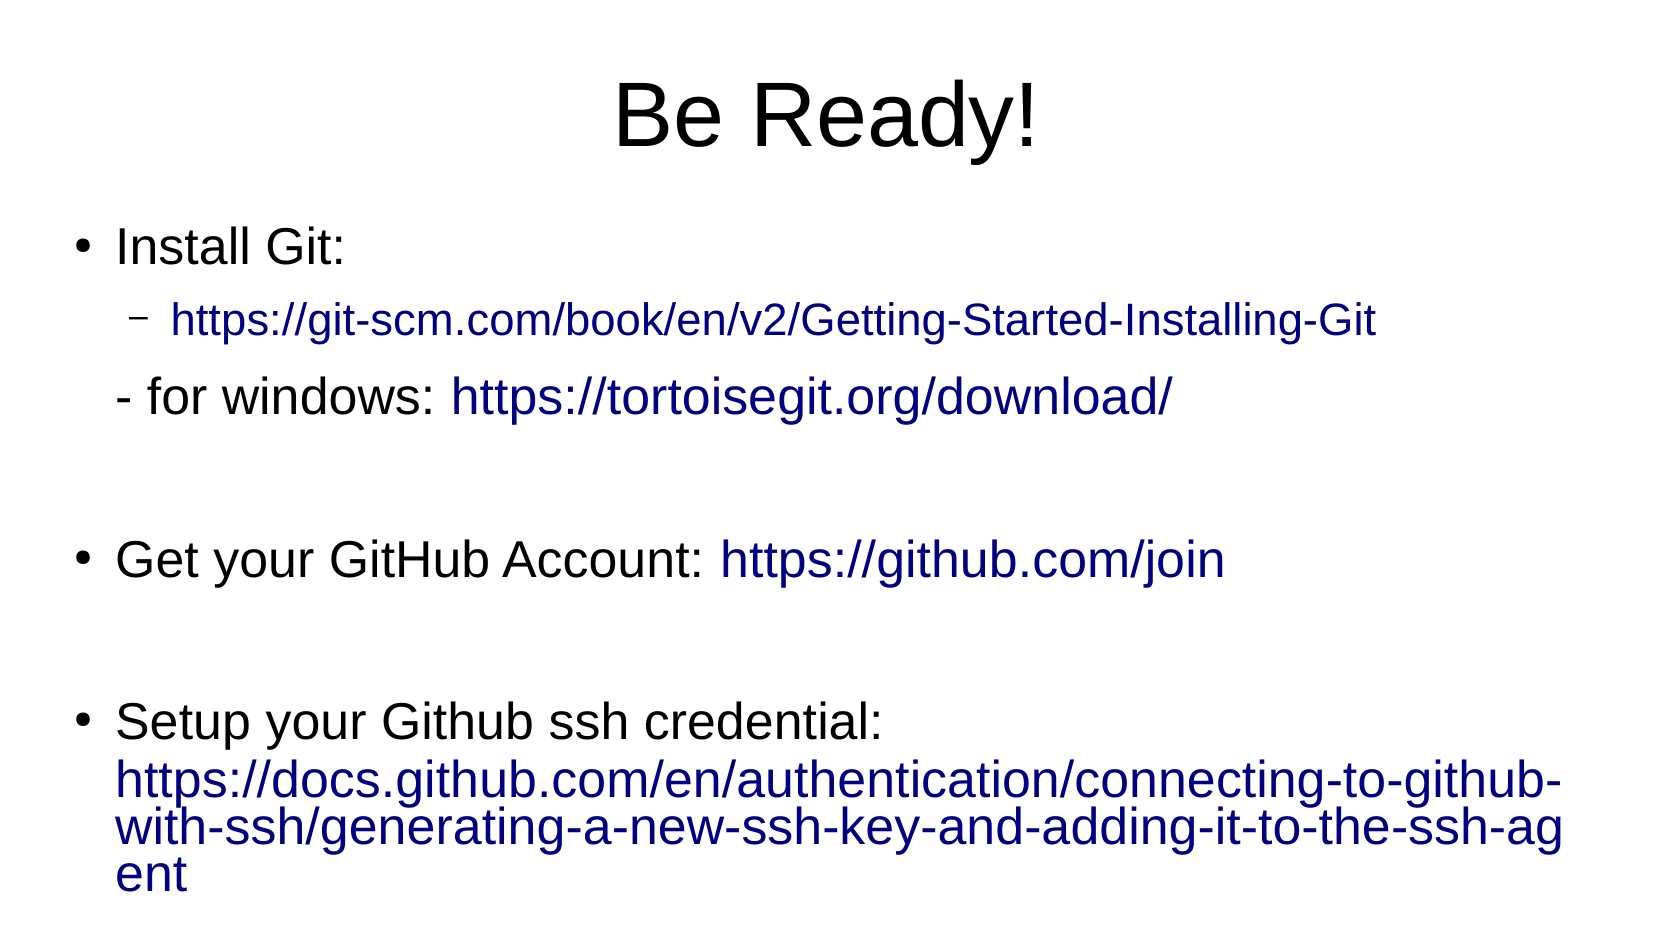

# Be Ready!
Install Git:
https://git-scm.com/book/en/v2/Getting-Started-Installing-Git
- for windows: https://tortoisegit.org/download/
Get your GitHub Account: https://github.com/join
Setup your Github ssh credential: https://docs.github.com/en/authentication/connecting-to-github-with-ssh/generating-a-new-ssh-key-and-adding-it-to-the-ssh-agent